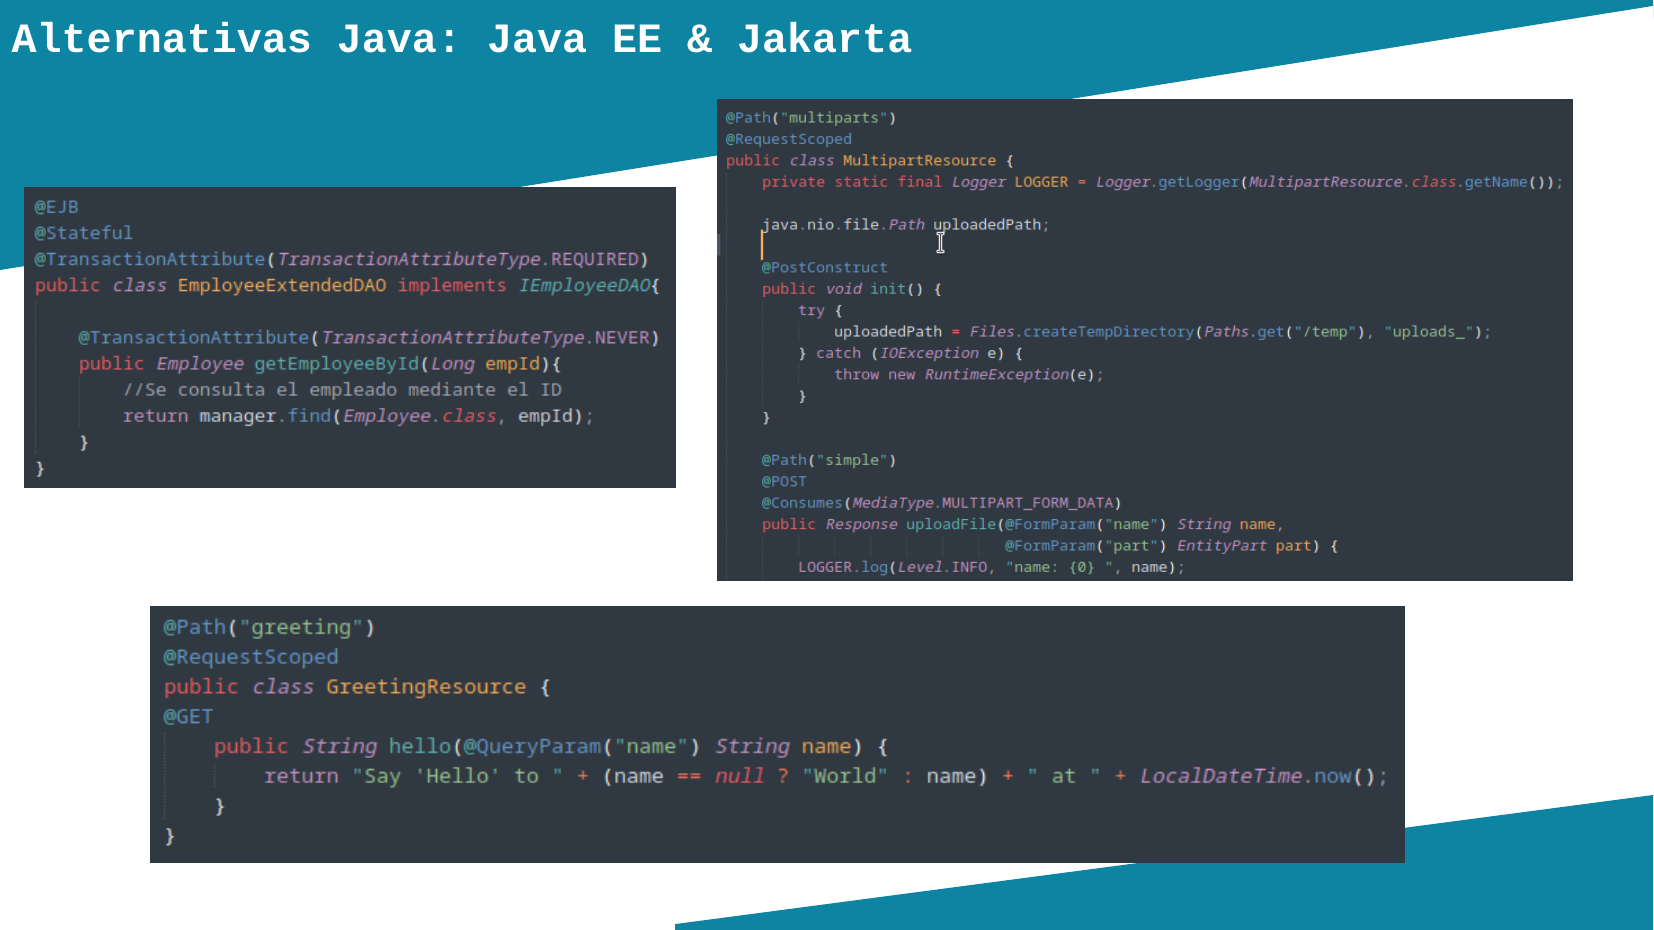

# Alternativas Java: Java EE & Jakarta